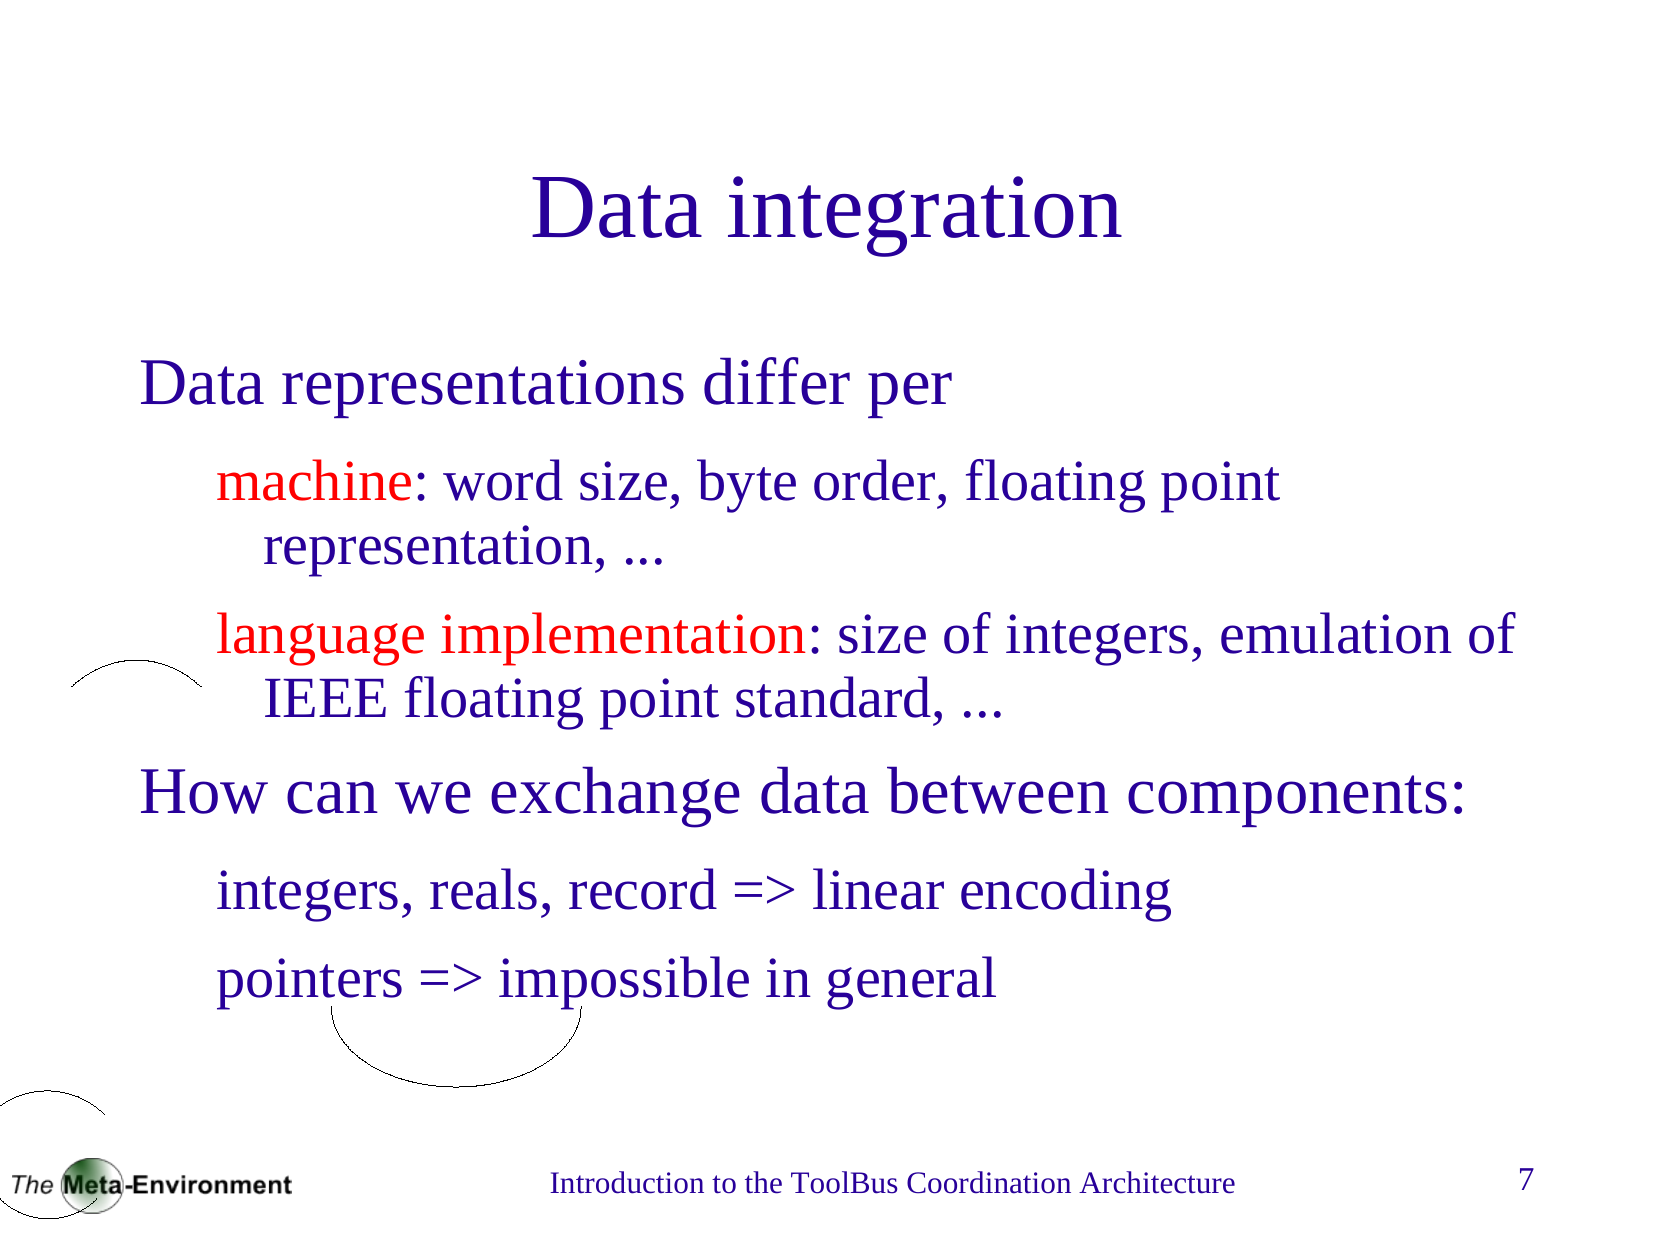

# Data integration
Data representations differ per
machine: word size, byte order, floating point representation, ...
language implementation: size of integers, emulation of IEEE floating point standard, ...
How can we exchange data between components:
integers, reals, record => linear encoding
pointers => impossible in general